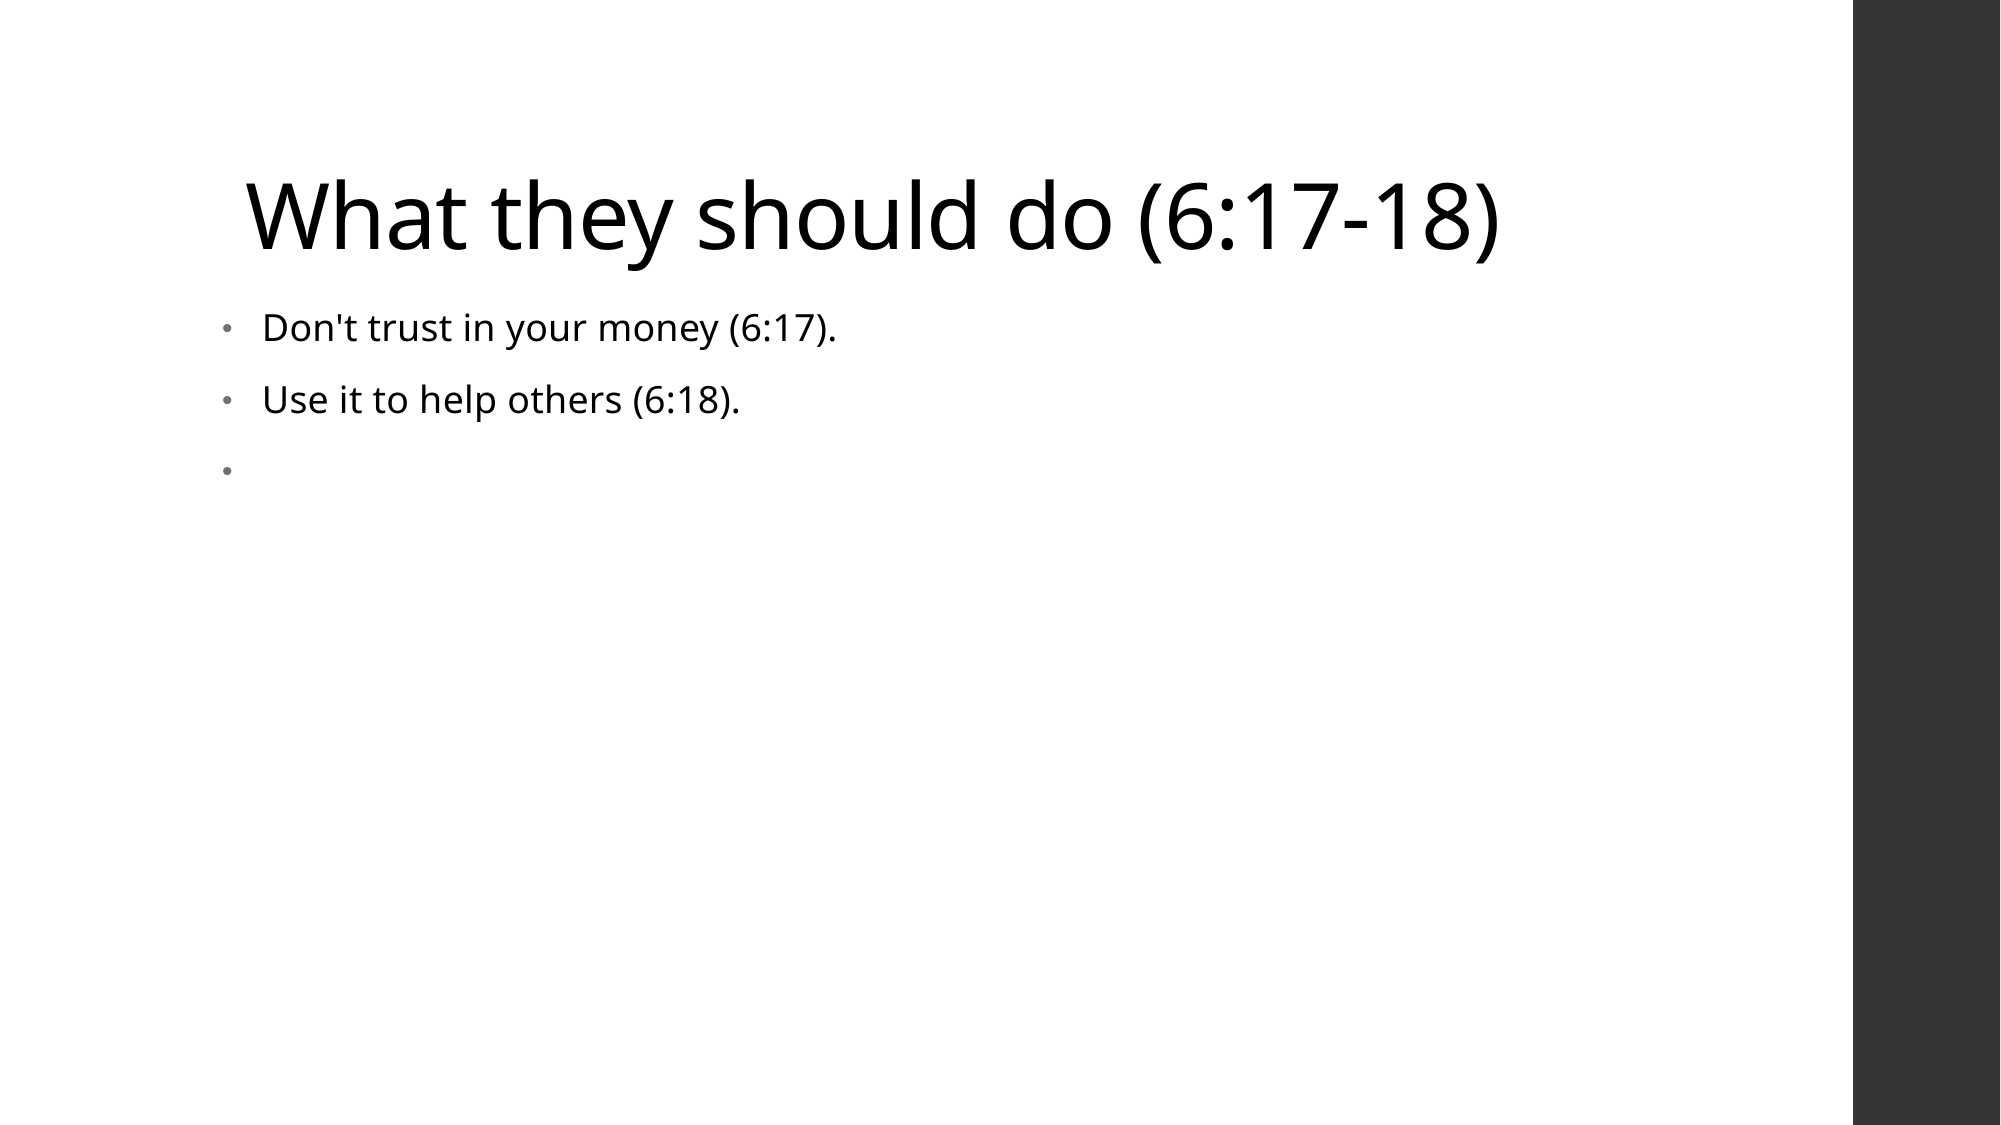

# What they should do (6:17-18)
 Don't trust in your money (6:17).
 Use it to help others (6:18).